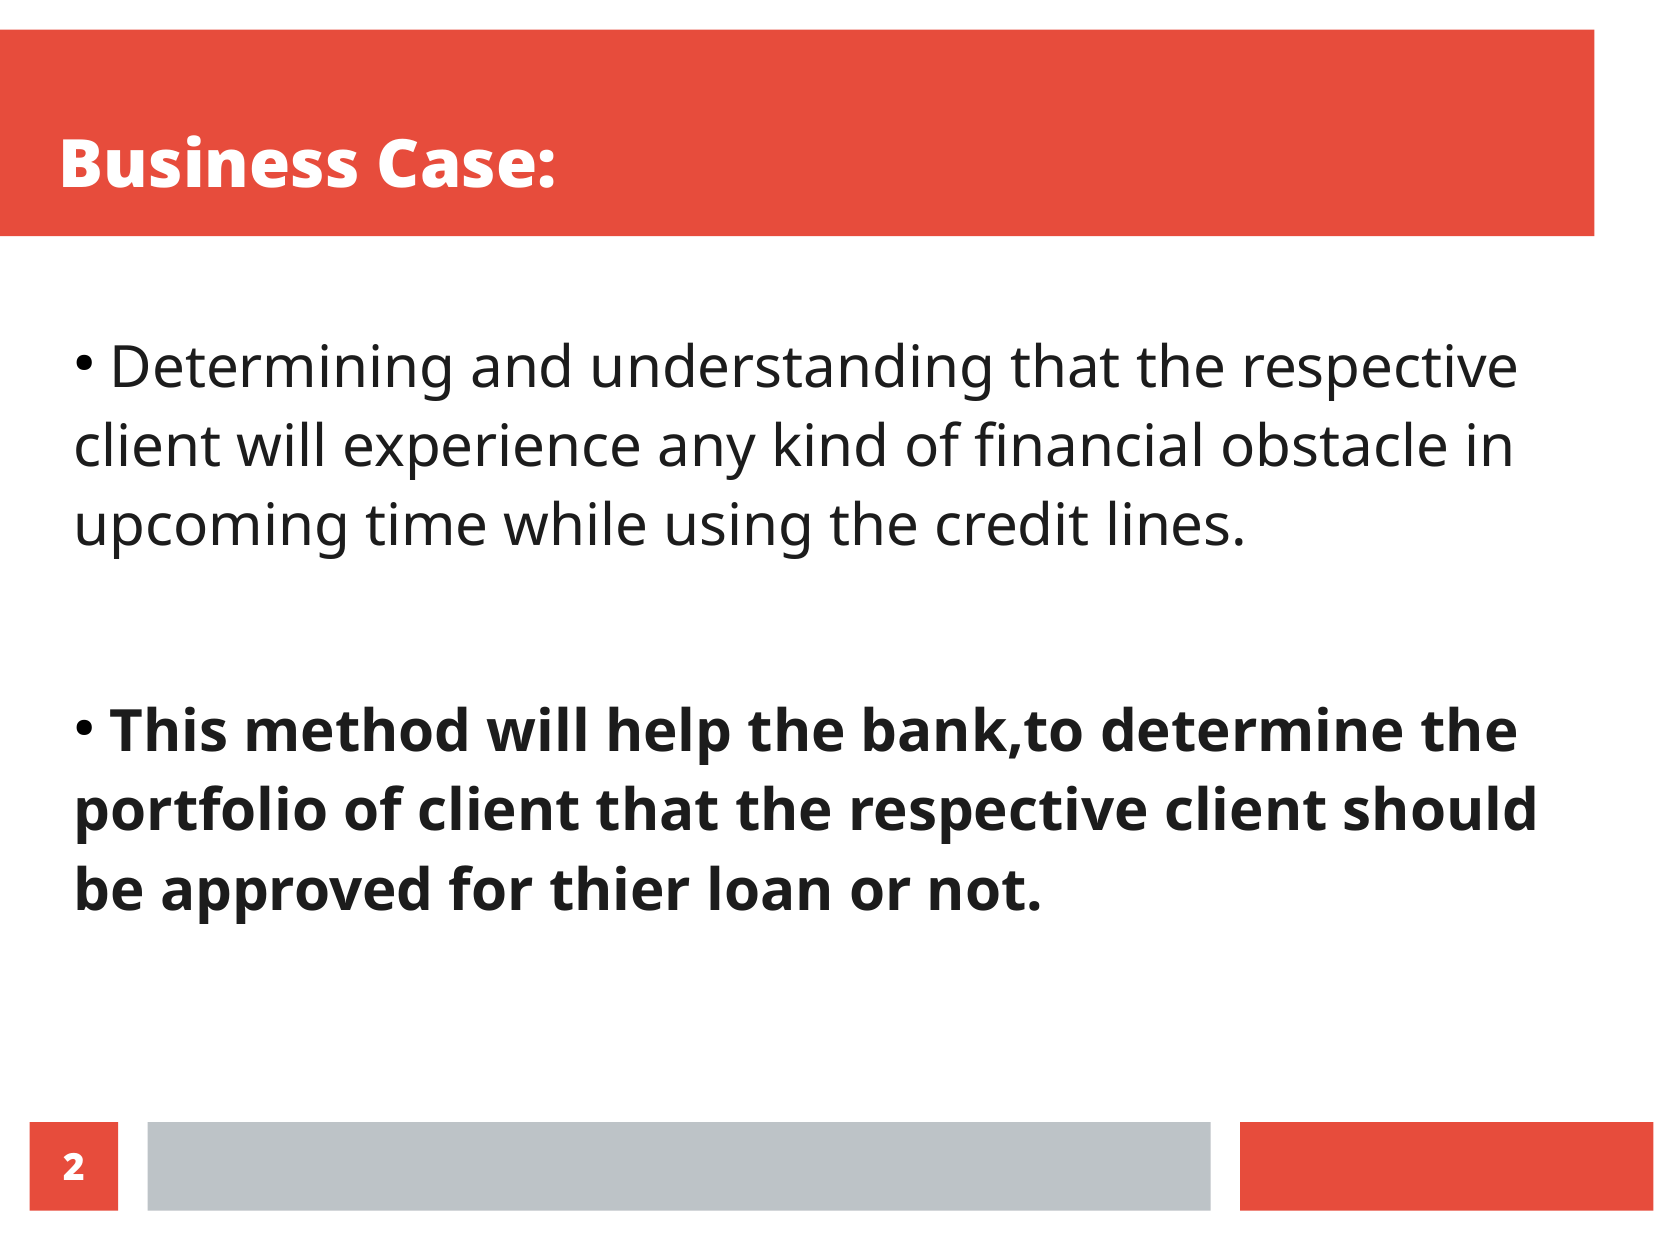

# Business Case:
 Determining and understanding that the respective client will experience any kind of financial obstacle in upcoming time while using the credit lines.
 This method will help the bank,to determine the portfolio of client that the respective client should be approved for thier loan or not.
2